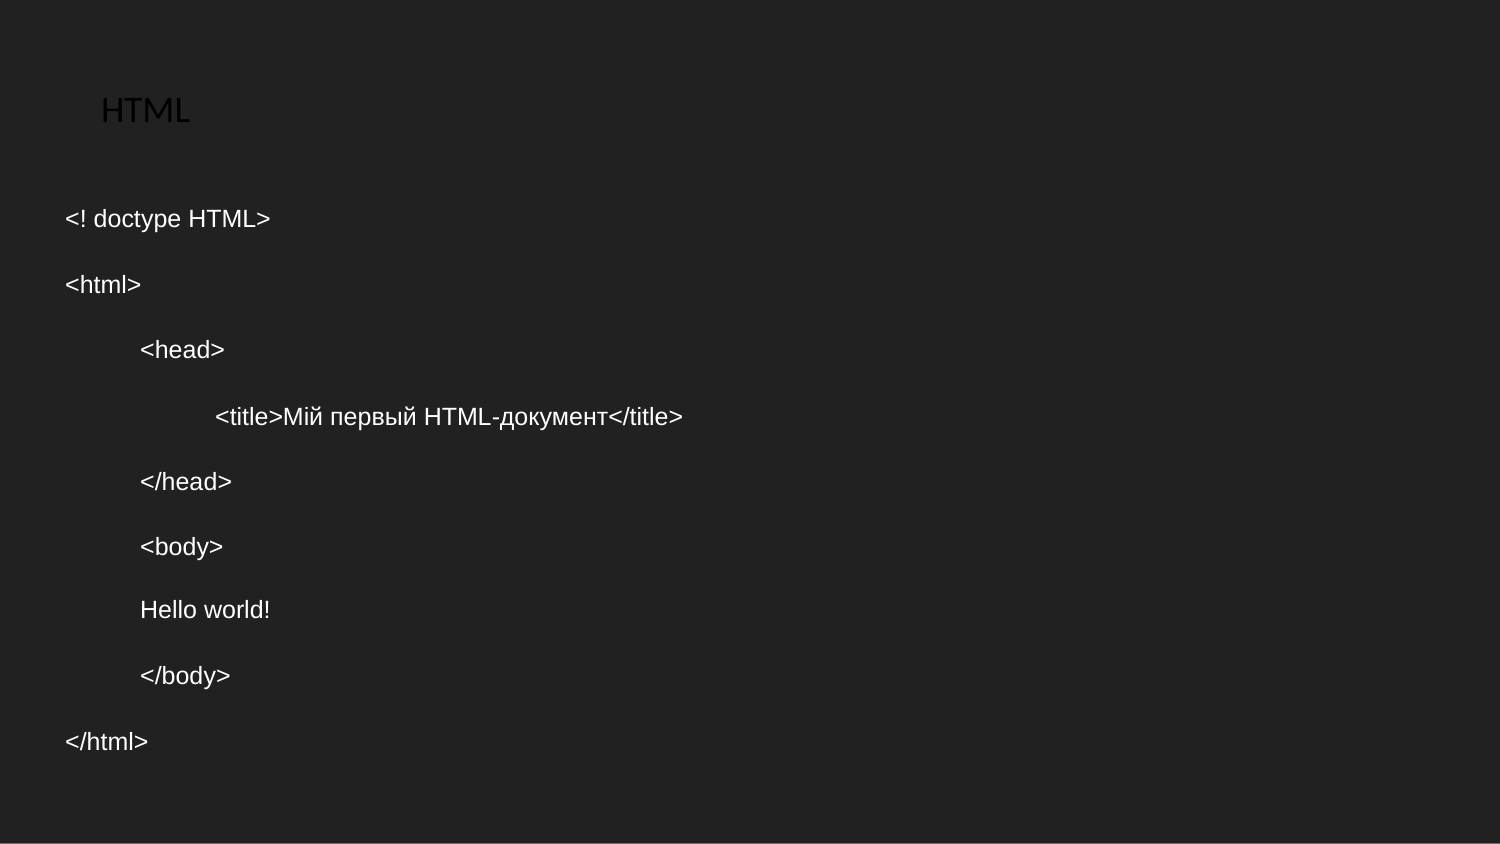

# HTML
<! doctype HTML>
<html>
<head>
<title>Мій первый HTML-документ</title>
</head>
<body> Hello world!
</body>
</html>